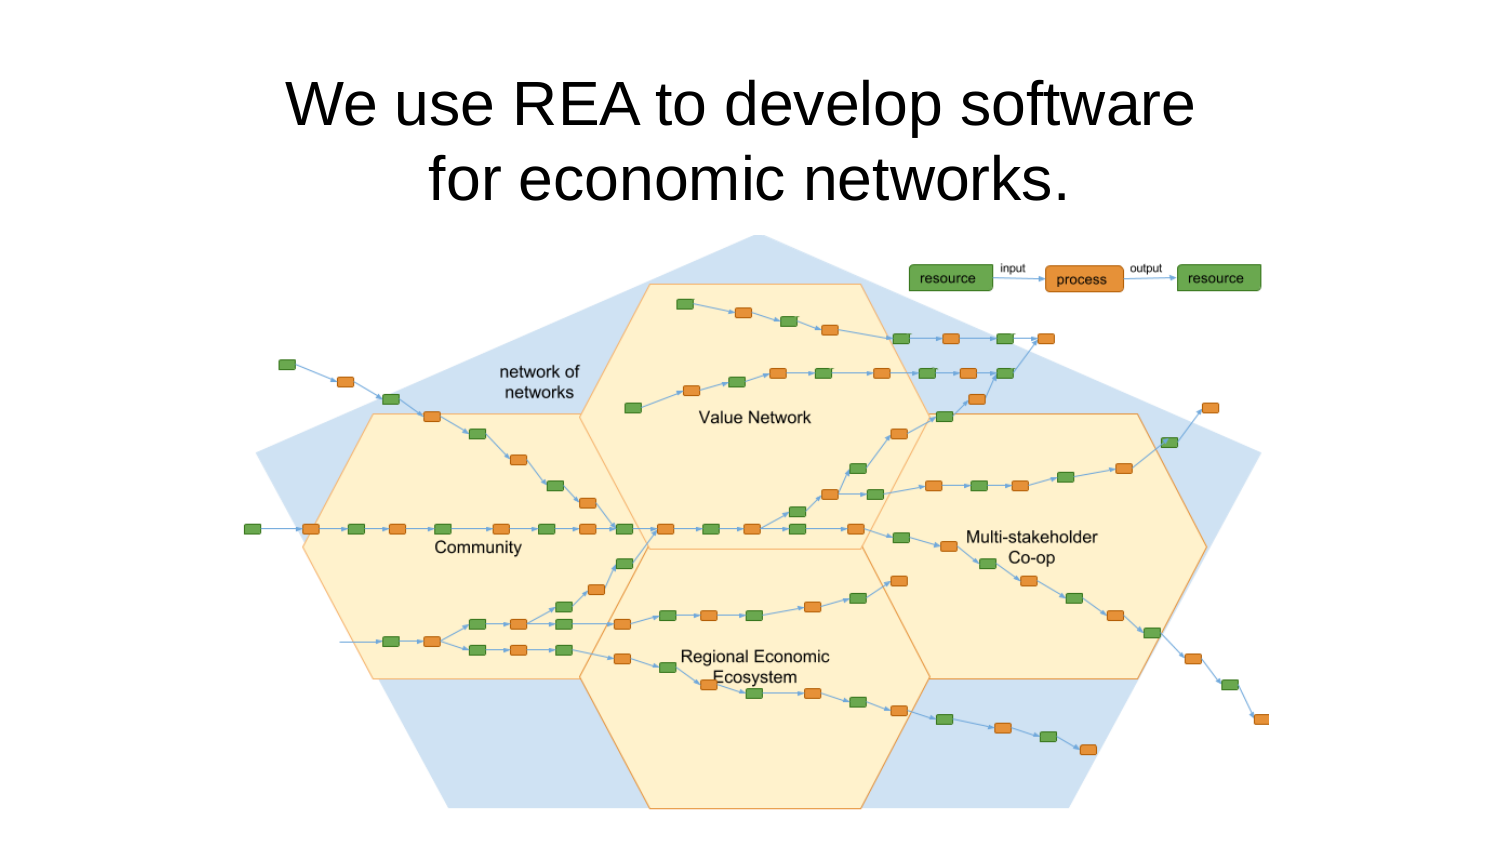

# We use REA to develop software for economic networks.